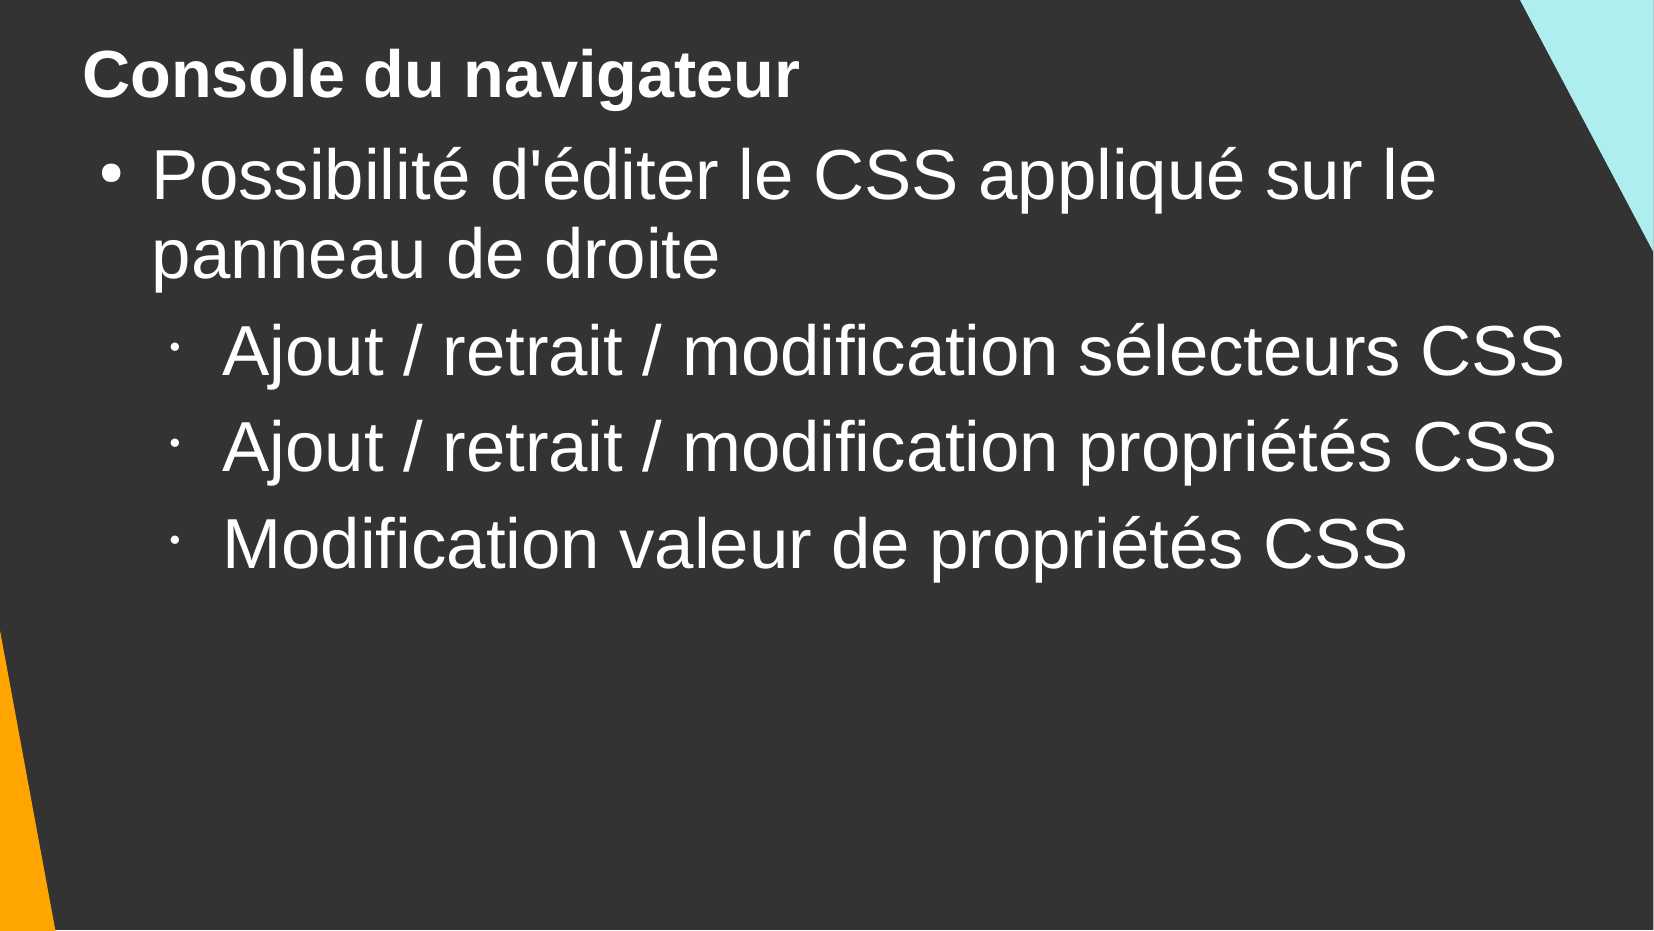

# Console du navigateur
Possibilité d'éditer le CSS appliqué sur le panneau de droite
Ajout / retrait / modification sélecteurs CSS
Ajout / retrait / modification propriétés CSS
Modification valeur de propriétés CSS